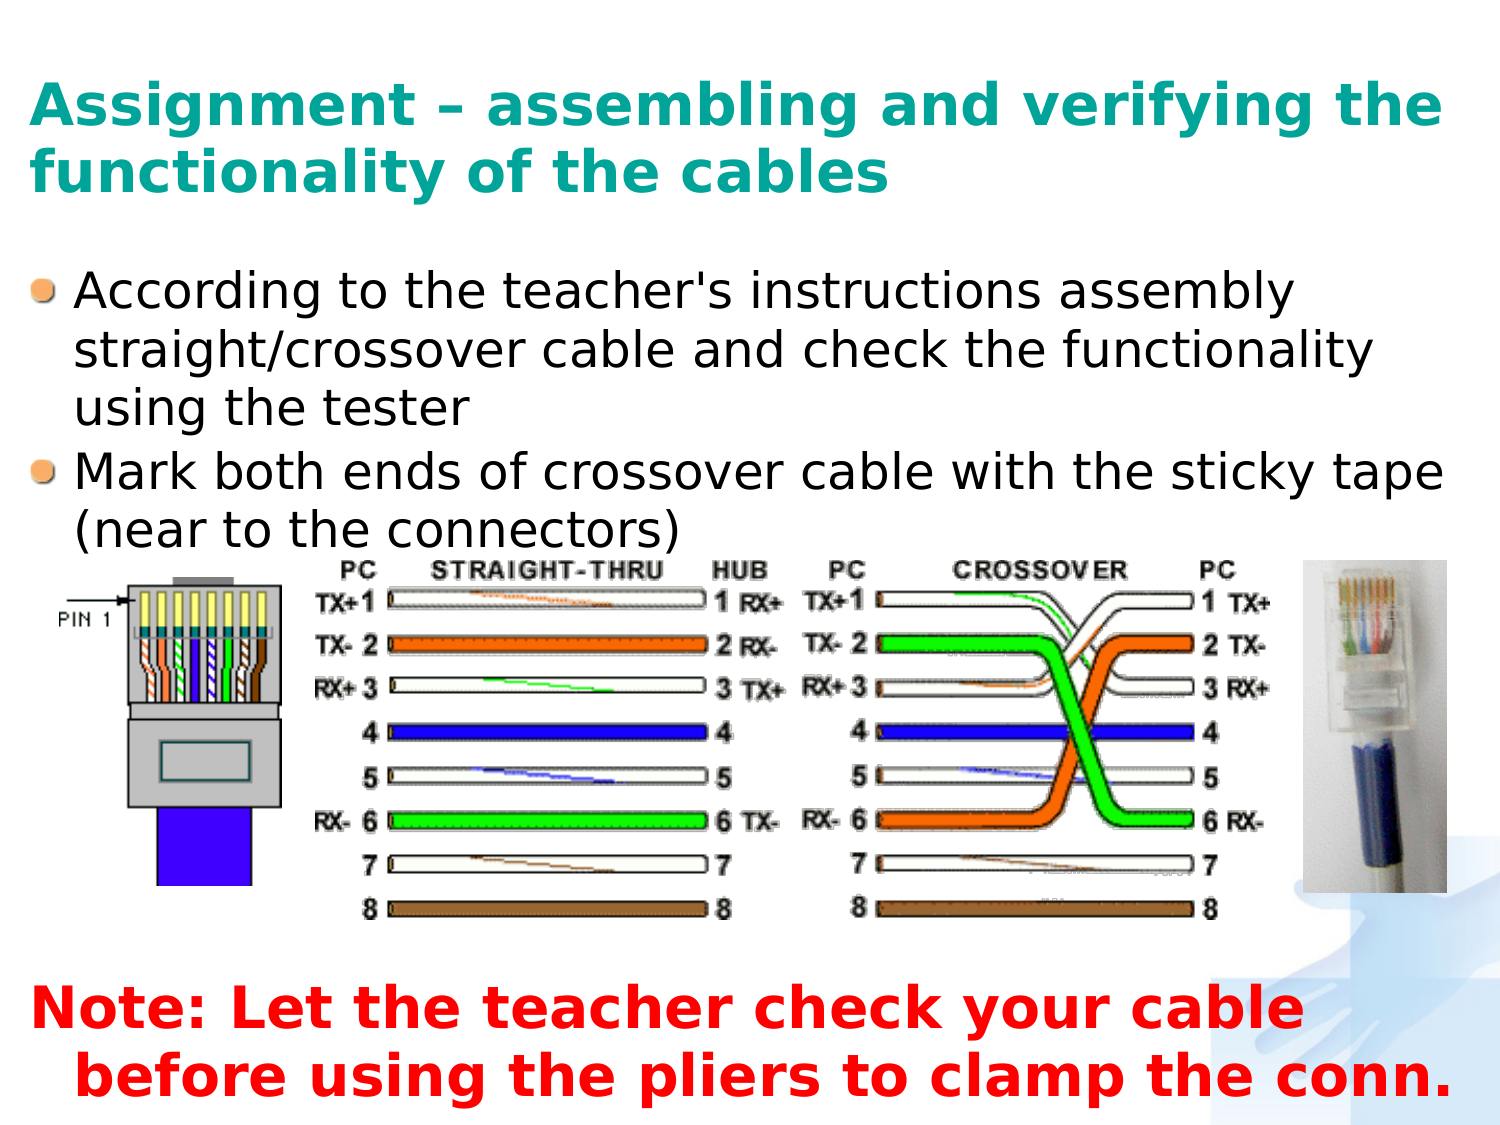

# Assignment – assembling and verifying the functionality of the cables
According to the teacher's instructions assembly straight/crossover cable and check the functionality using the tester
Mark both ends of crossover cable with the sticky tape (near to the connectors)
Note: Let the teacher check your cable before using the pliers to clamp the conn.